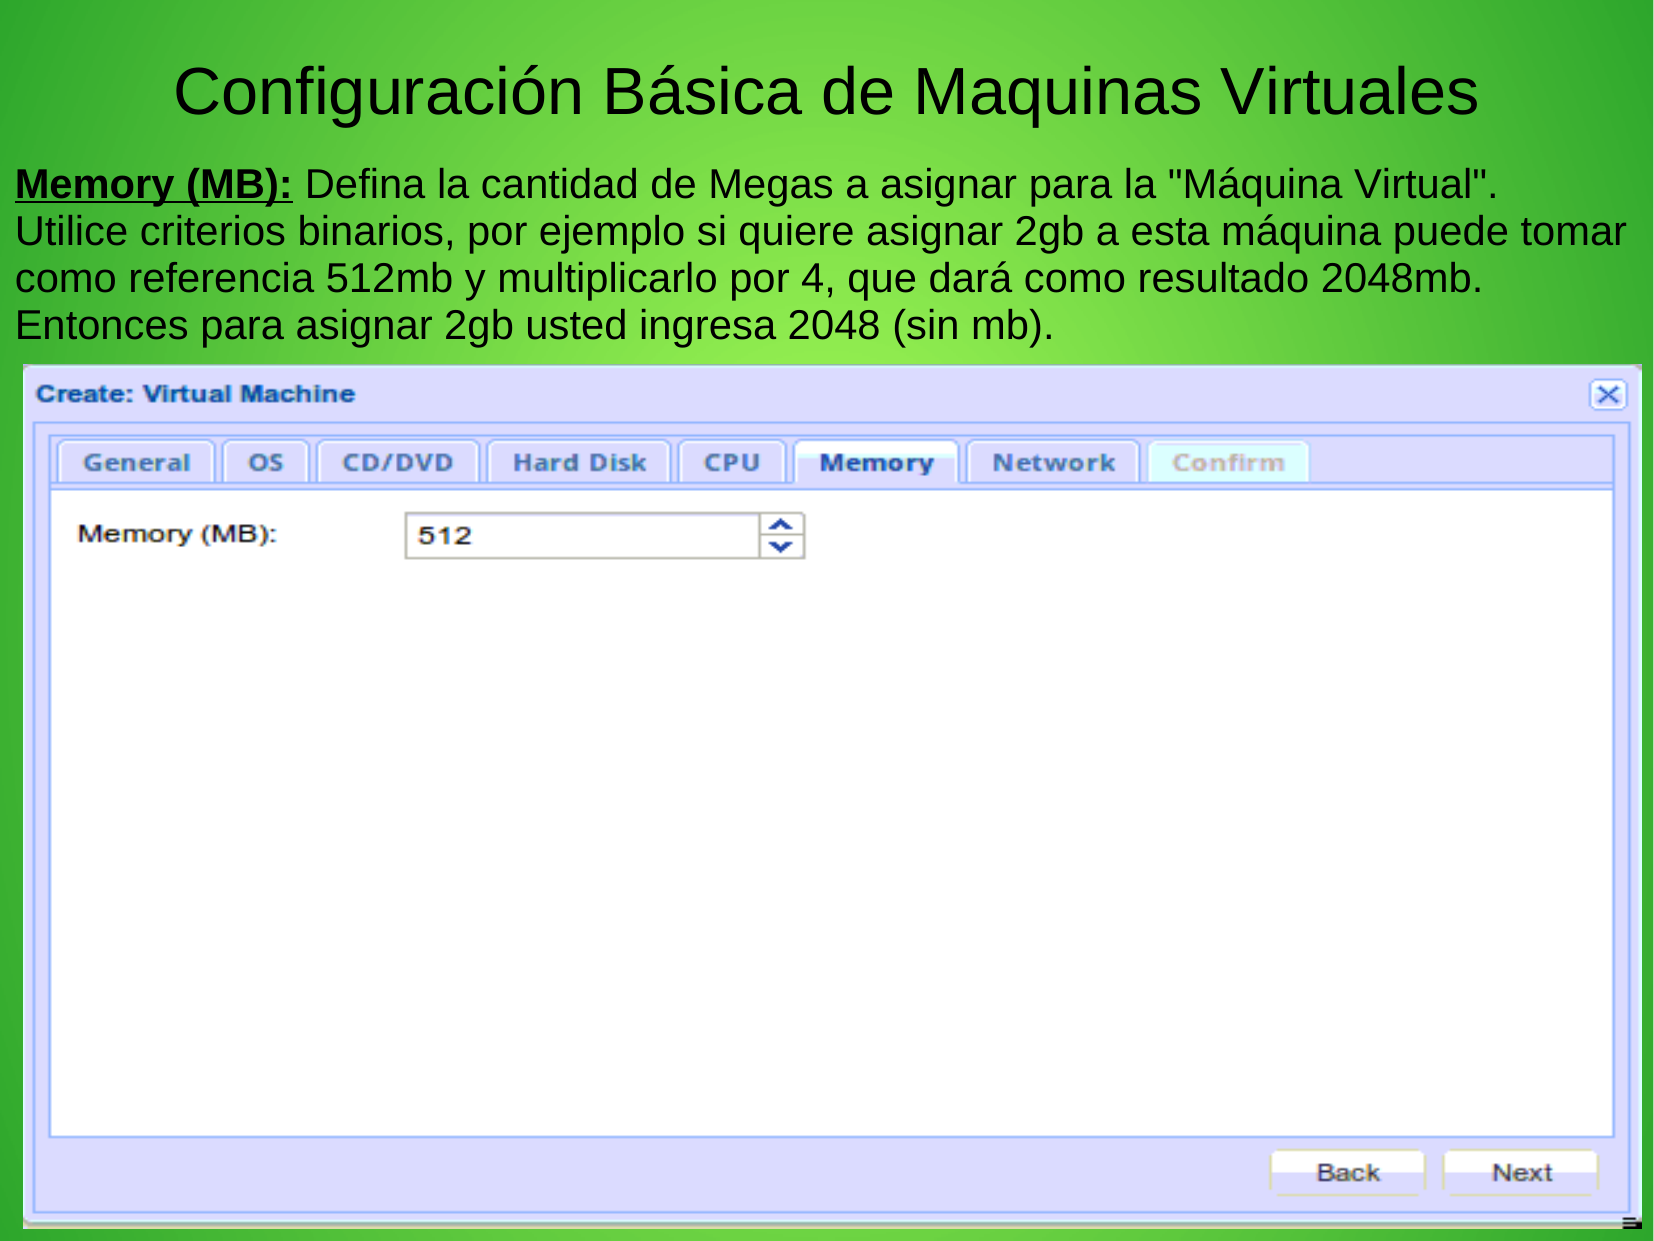

Configuración Básica de Maquinas Virtuales
Memory (MB): Defina la cantidad de Megas a asignar para la "Máquina Virtual". Utilice criterios binarios, por ejemplo si quiere asignar 2gb a esta máquina puede tomar como referencia 512mb y multiplicarlo por 4, que dará como resultado 2048mb. Entonces para asignar 2gb usted ingresa 2048 (sin mb).